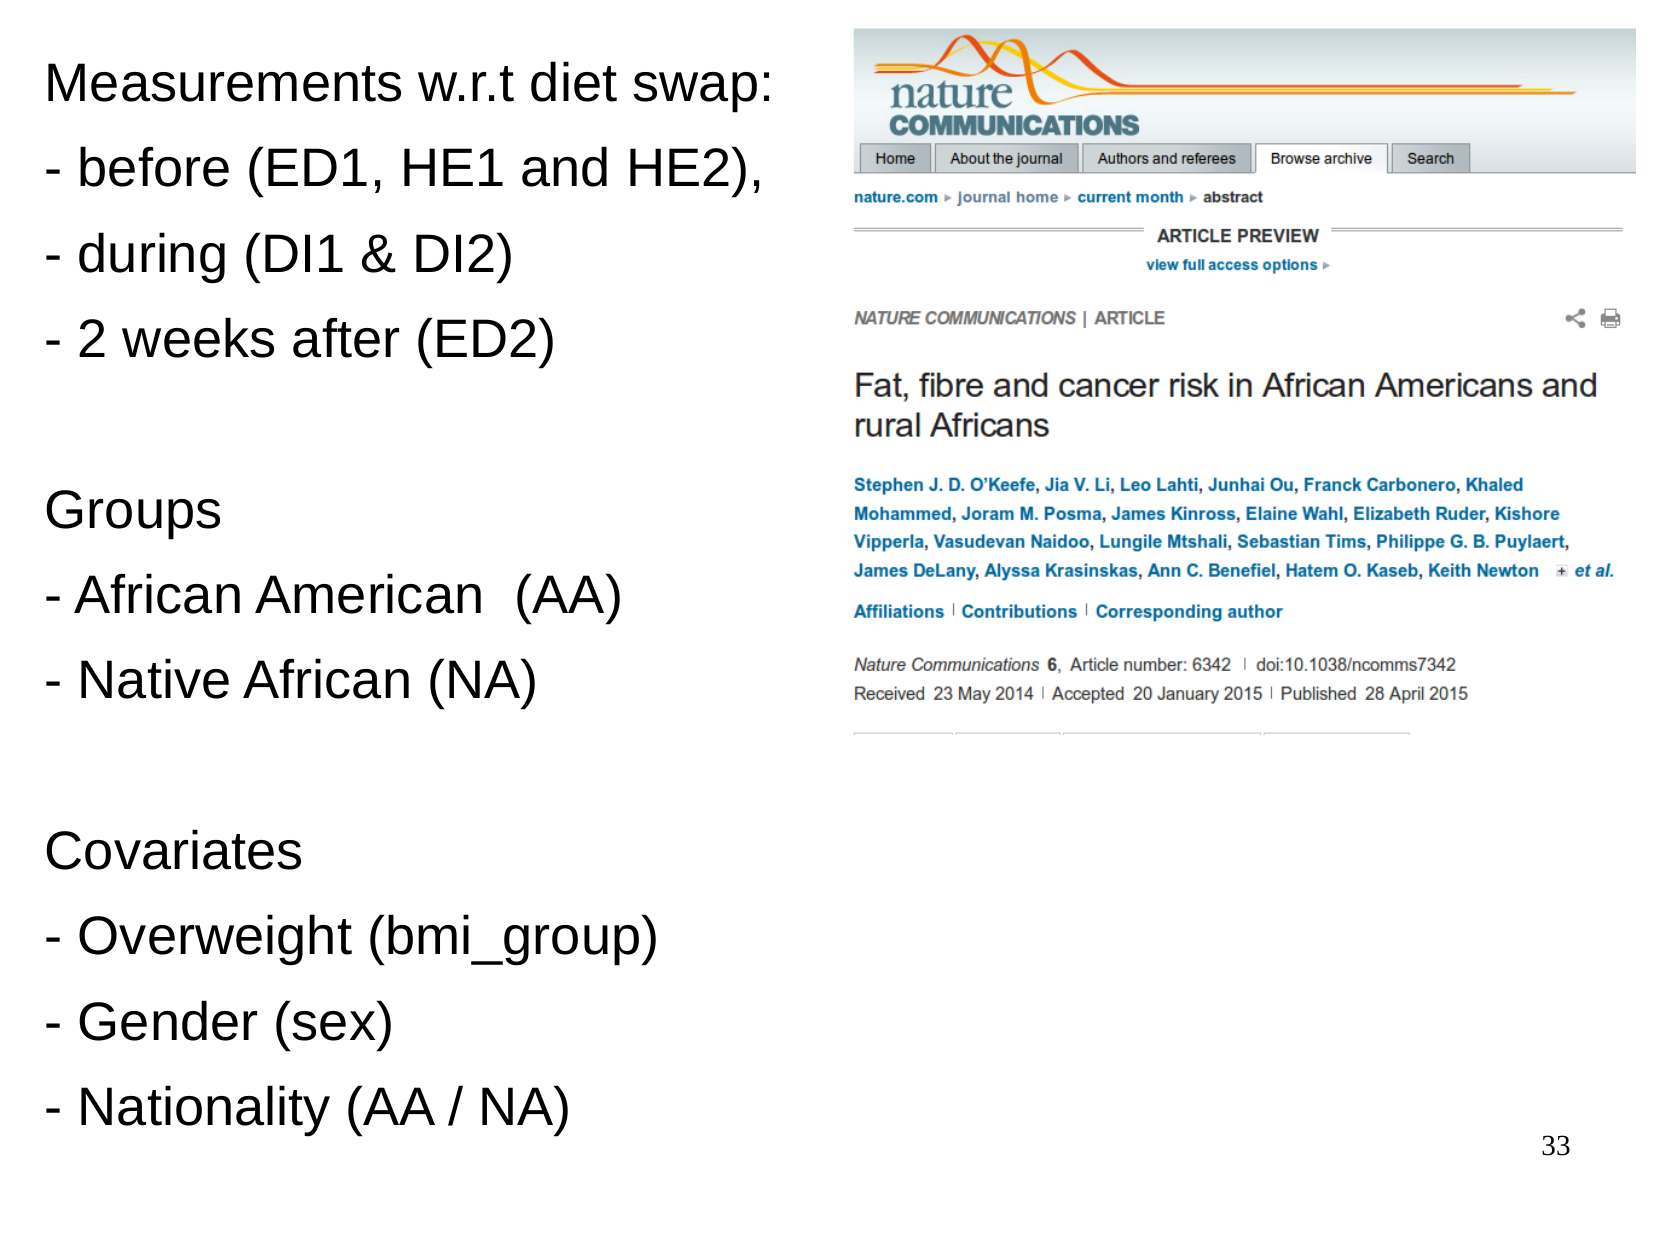

Measurements w.r.t diet swap:
- before (ED1, HE1 and HE2),
- during (DI1 & DI2)
- 2 weeks after (ED2)
Groups
- African American (AA)
- Native African (NA)
Covariates
- Overweight (bmi_group)
- Gender (sex)
- Nationality (AA / NA)
33